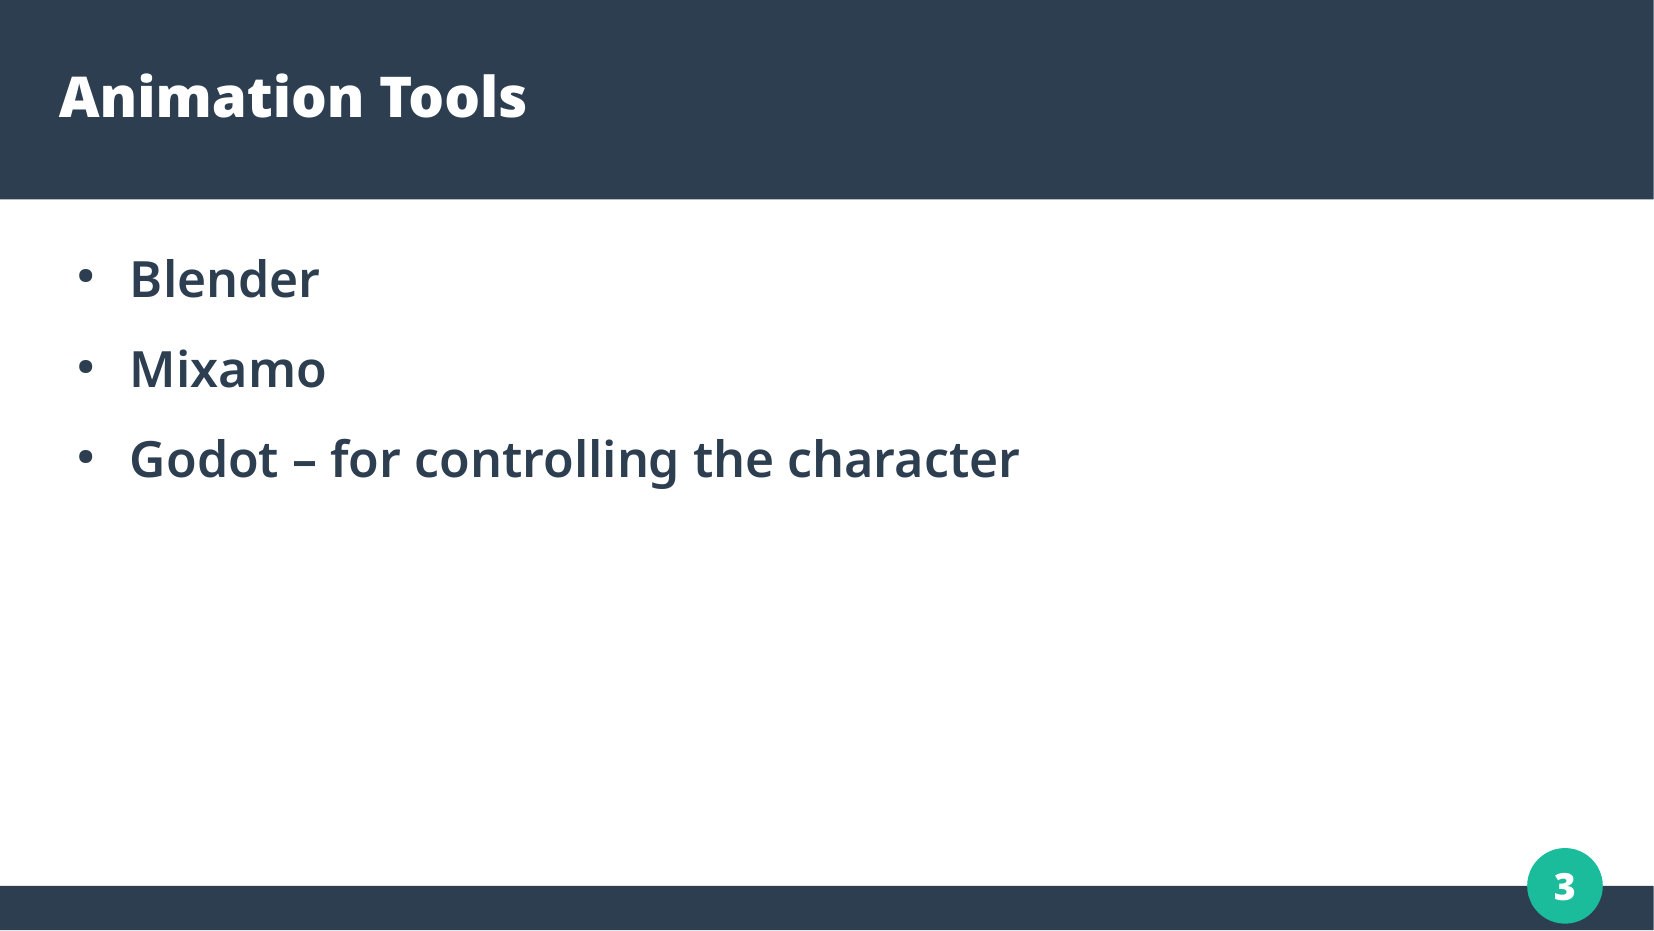

# Animation Tools
Blender
Mixamo
Godot – for controlling the character